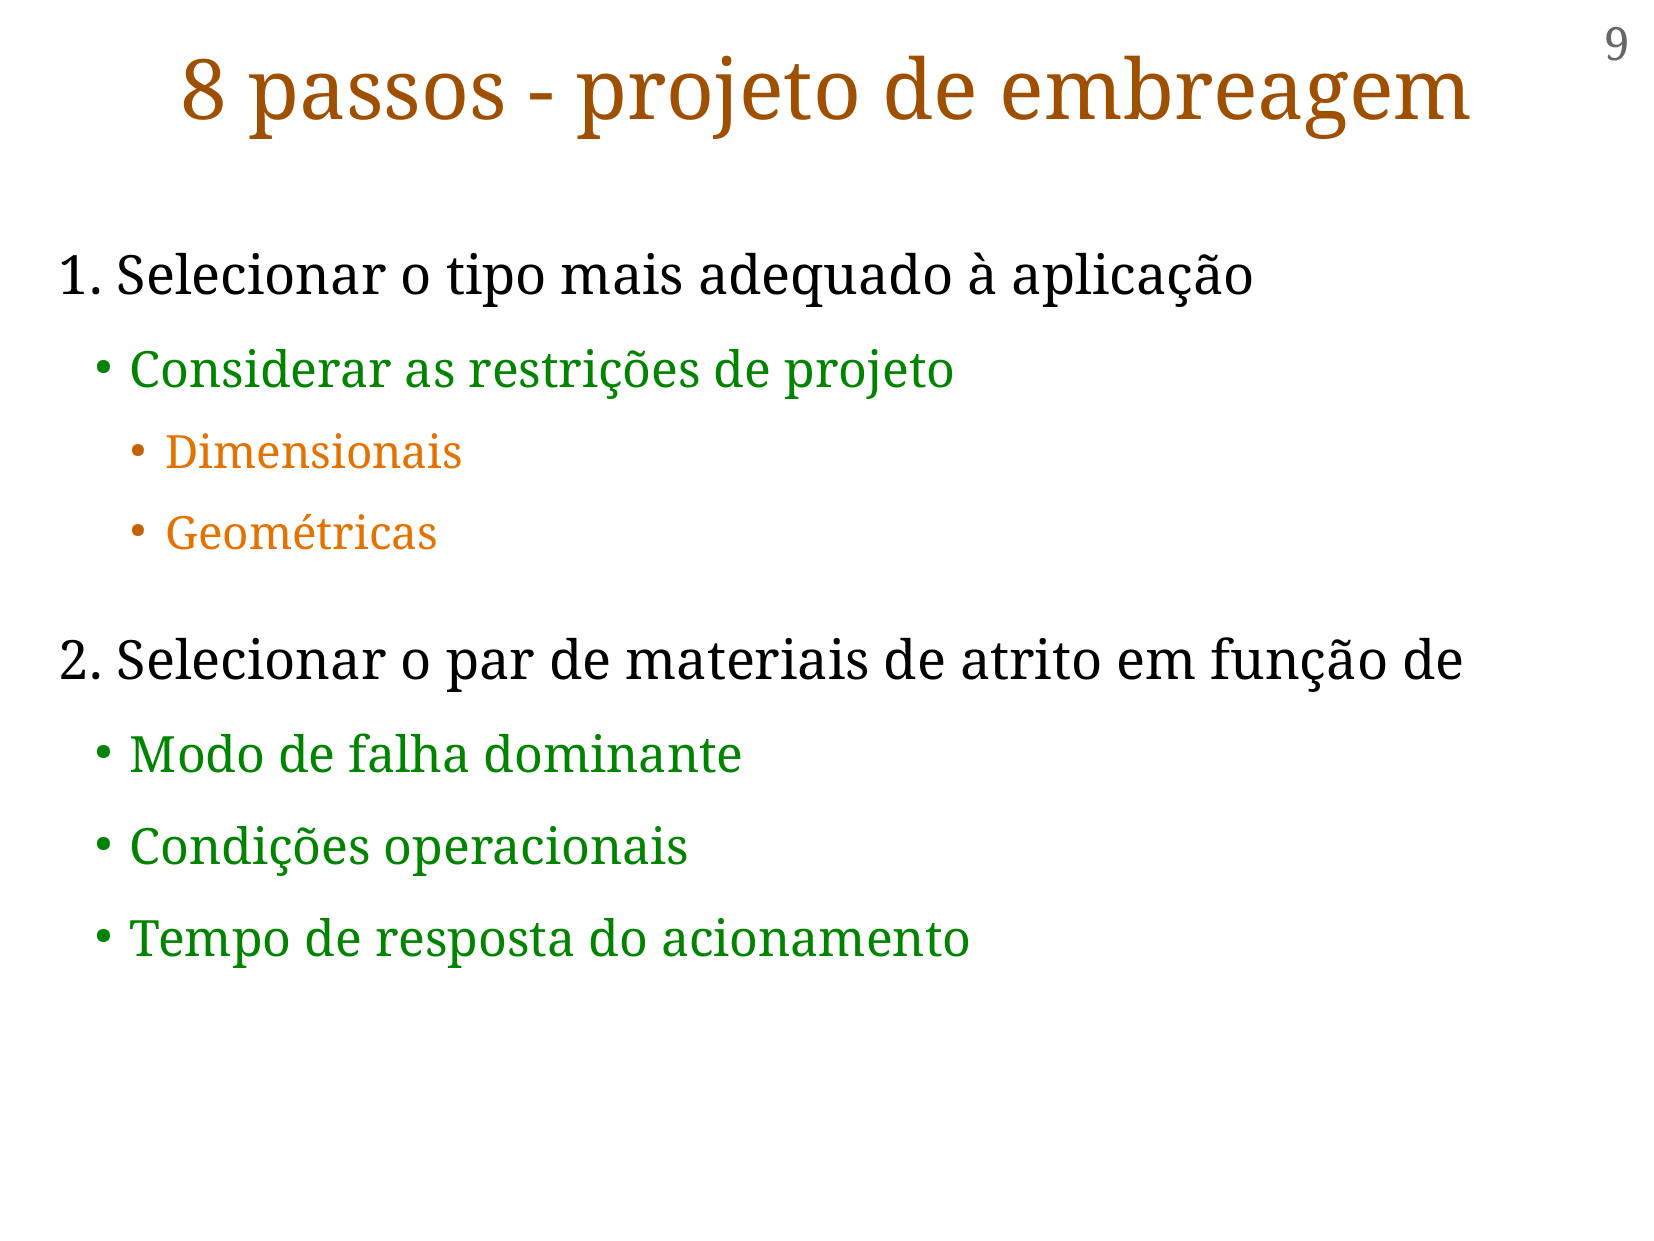

9
# 8 passos - projeto de embreagem
1. Selecionar o tipo mais adequado à aplicação
Considerar as restrições de projeto
Dimensionais
Geométricas
2. Selecionar o par de materiais de atrito em função de
Modo de falha dominante
Condições operacionais
Tempo de resposta do acionamento